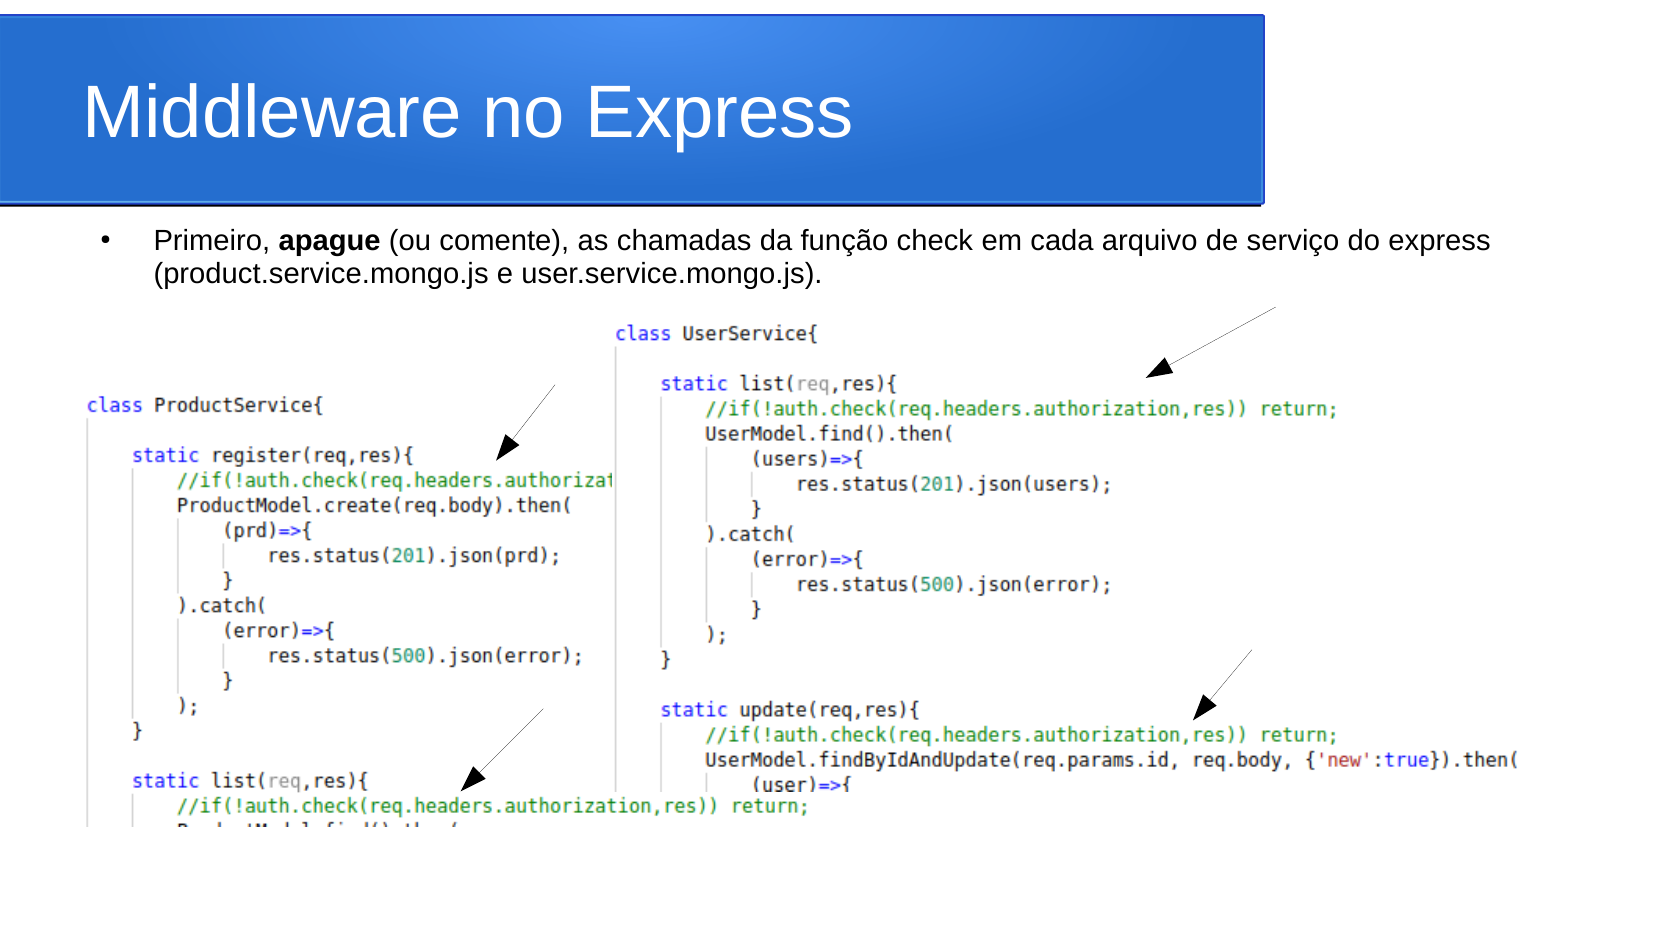

# Middleware no Express
Primeiro, apague (ou comente), as chamadas da função check em cada arquivo de serviço do express (product.service.mongo.js e user.service.mongo.js).